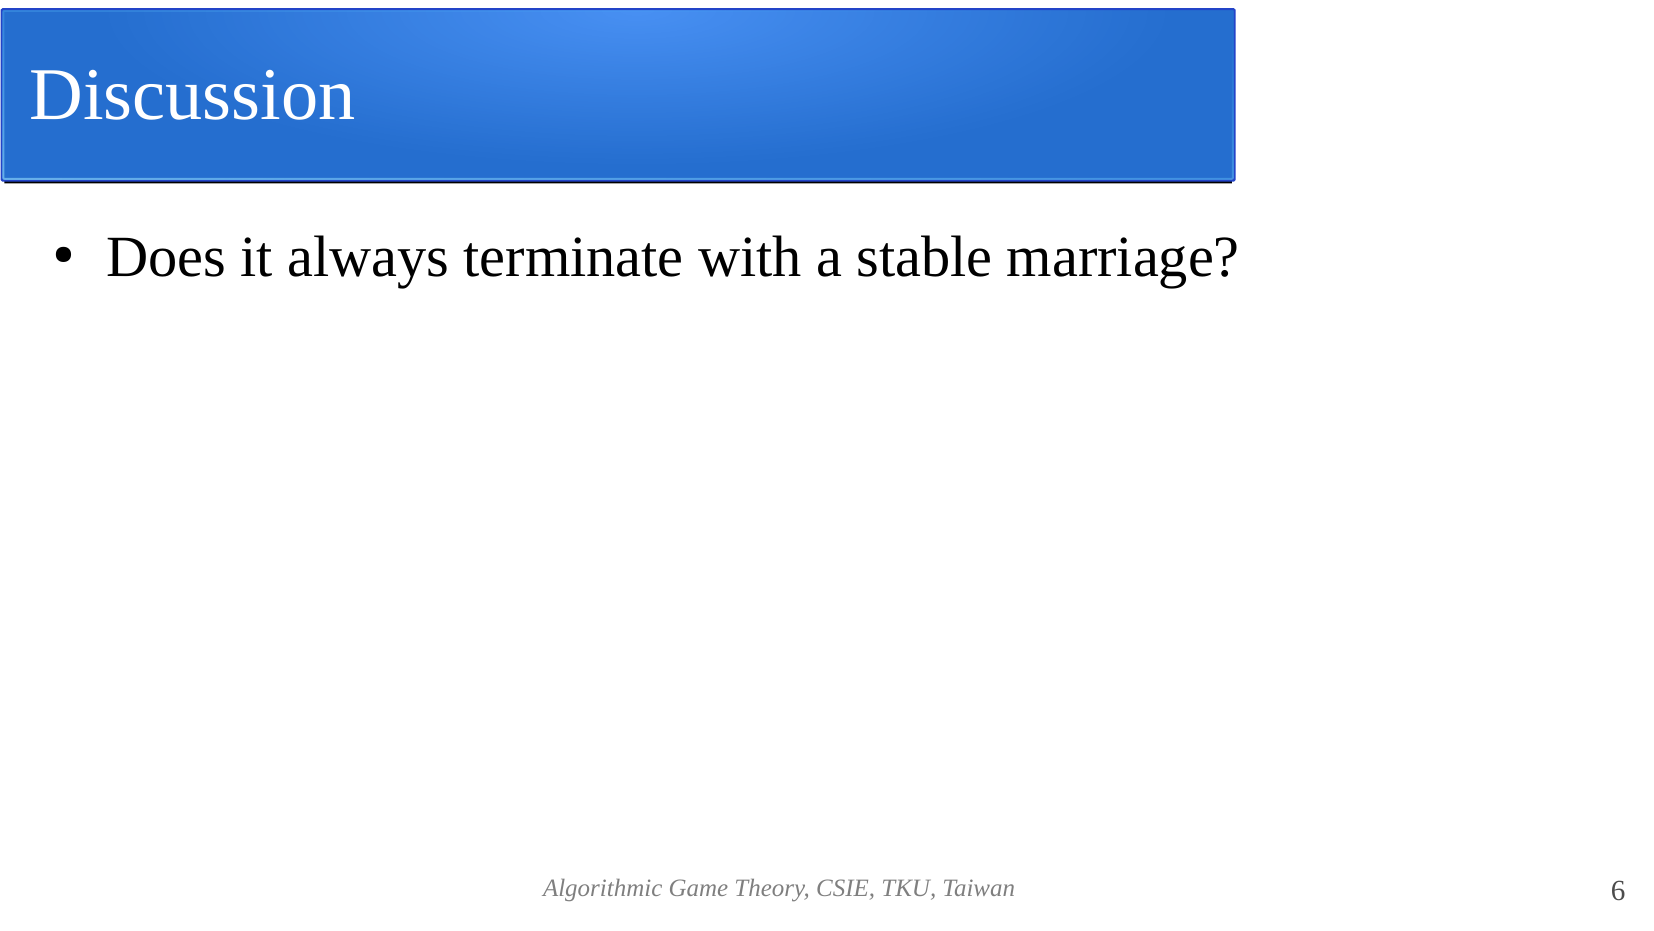

# Discussion
Does it always terminate with a stable marriage?
Algorithmic Game Theory, CSIE, TKU, Taiwan
6